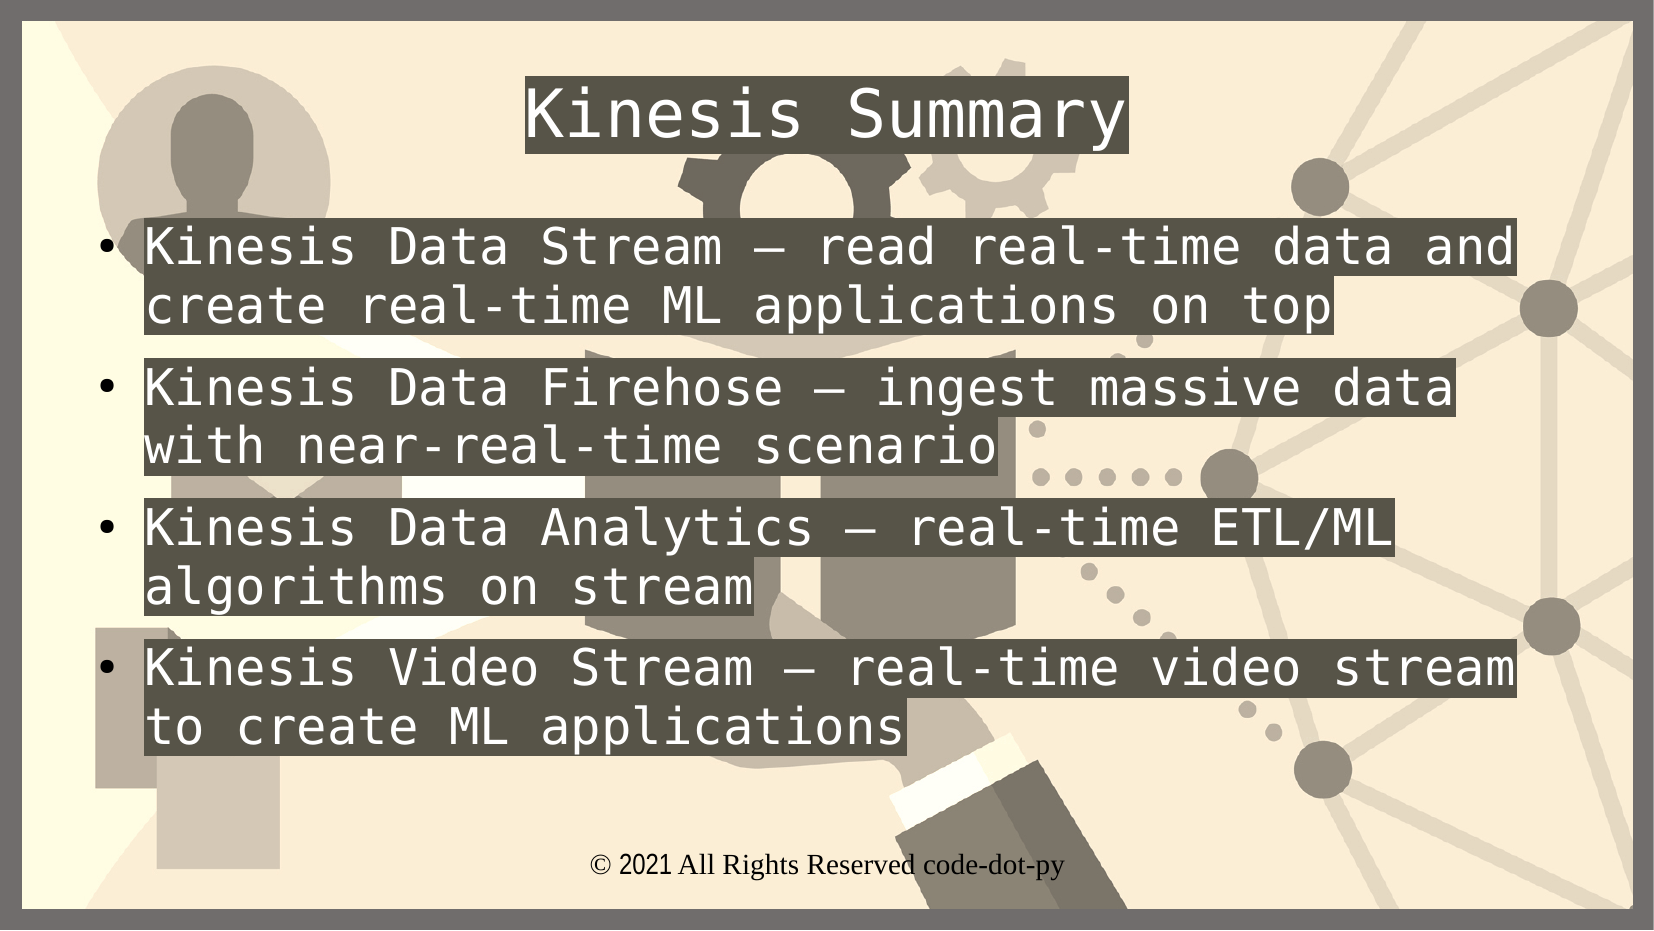

# Kinesis Summary
Kinesis Data Stream – read real-time data and create real-time ML applications on top
Kinesis Data Firehose – ingest massive data with near-real-time scenario
Kinesis Data Analytics – real-time ETL/ML algorithms on stream
Kinesis Video Stream – real-time video stream to create ML applications